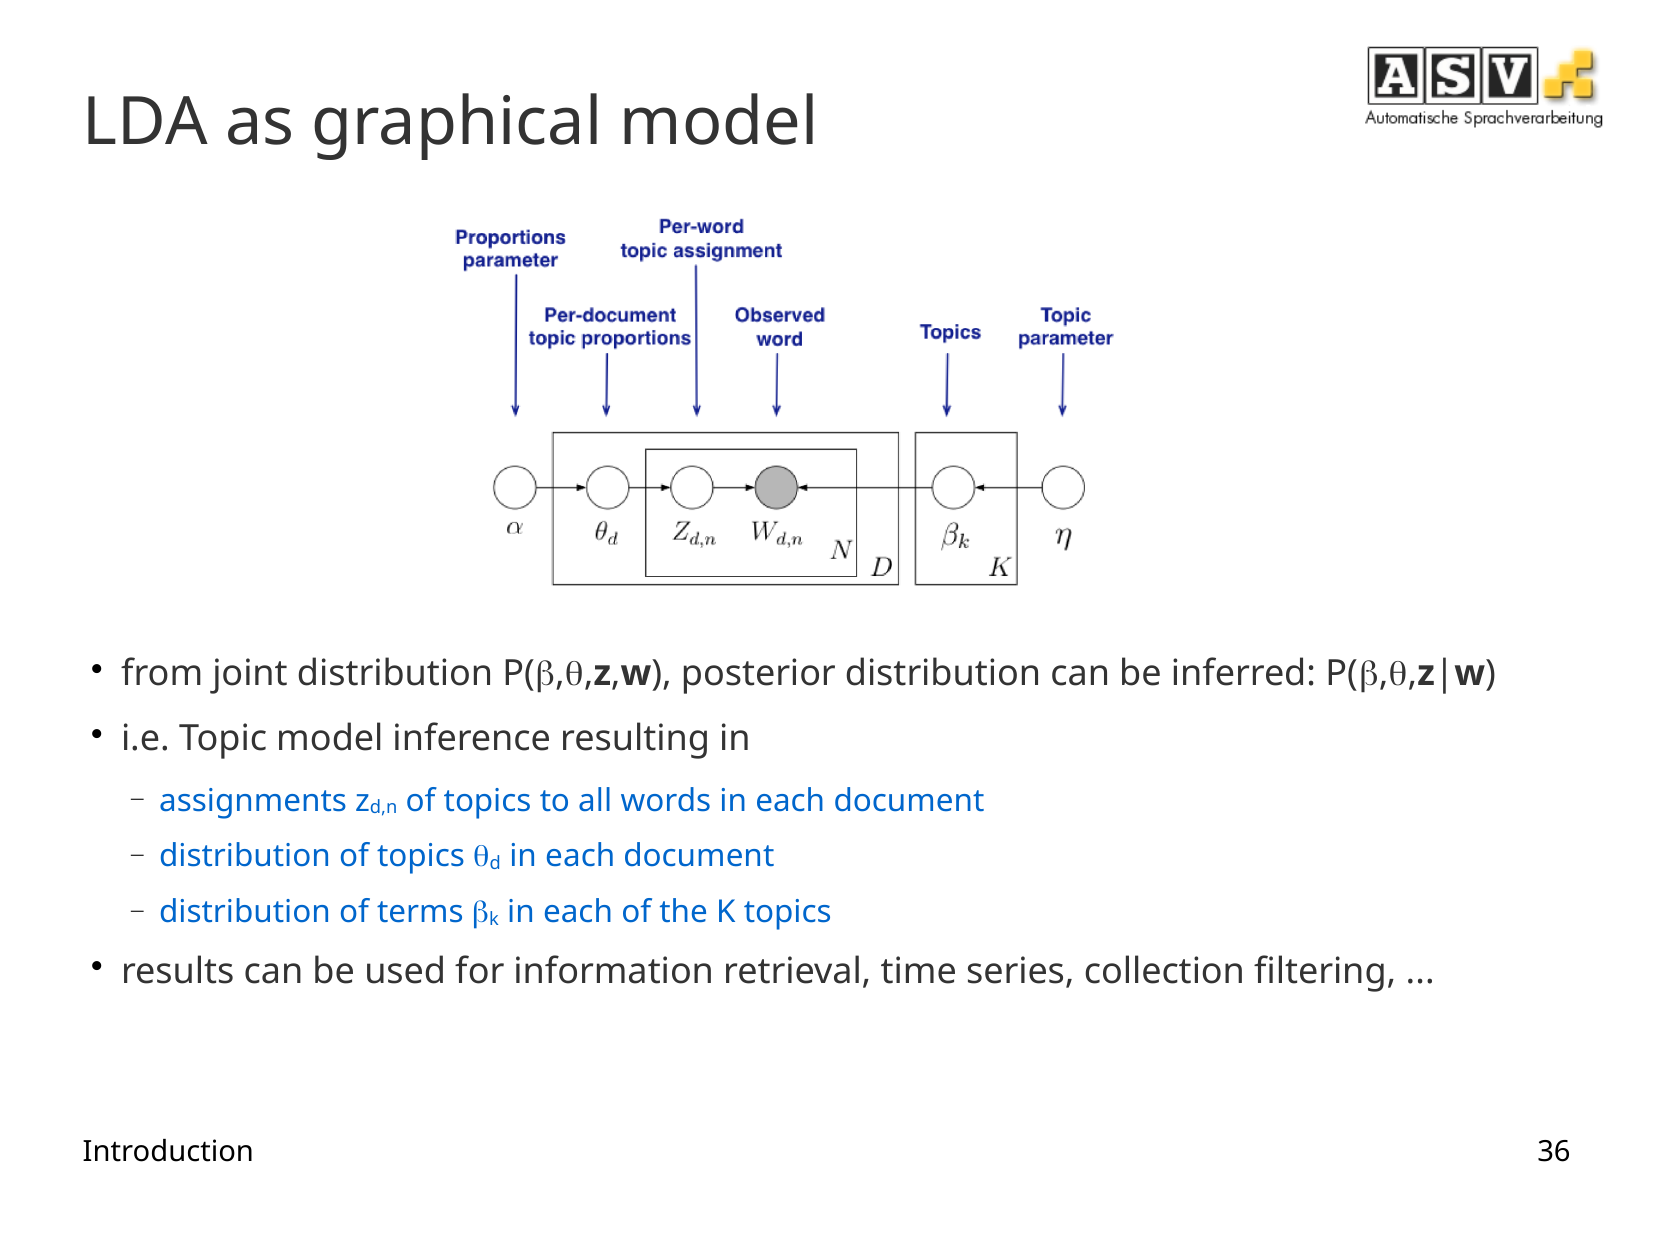

# LDA as graphical model
from joint distribution P(,,z,w), posterior distribution can be inferred: P(,,z|w)
i.e. Topic model inference resulting in
assignments zd,n of topics to all words in each document
distribution of topics d in each document
distribution of terms k in each of the K topics
results can be used for information retrieval, time series, collection filtering, ...
Introduction
36